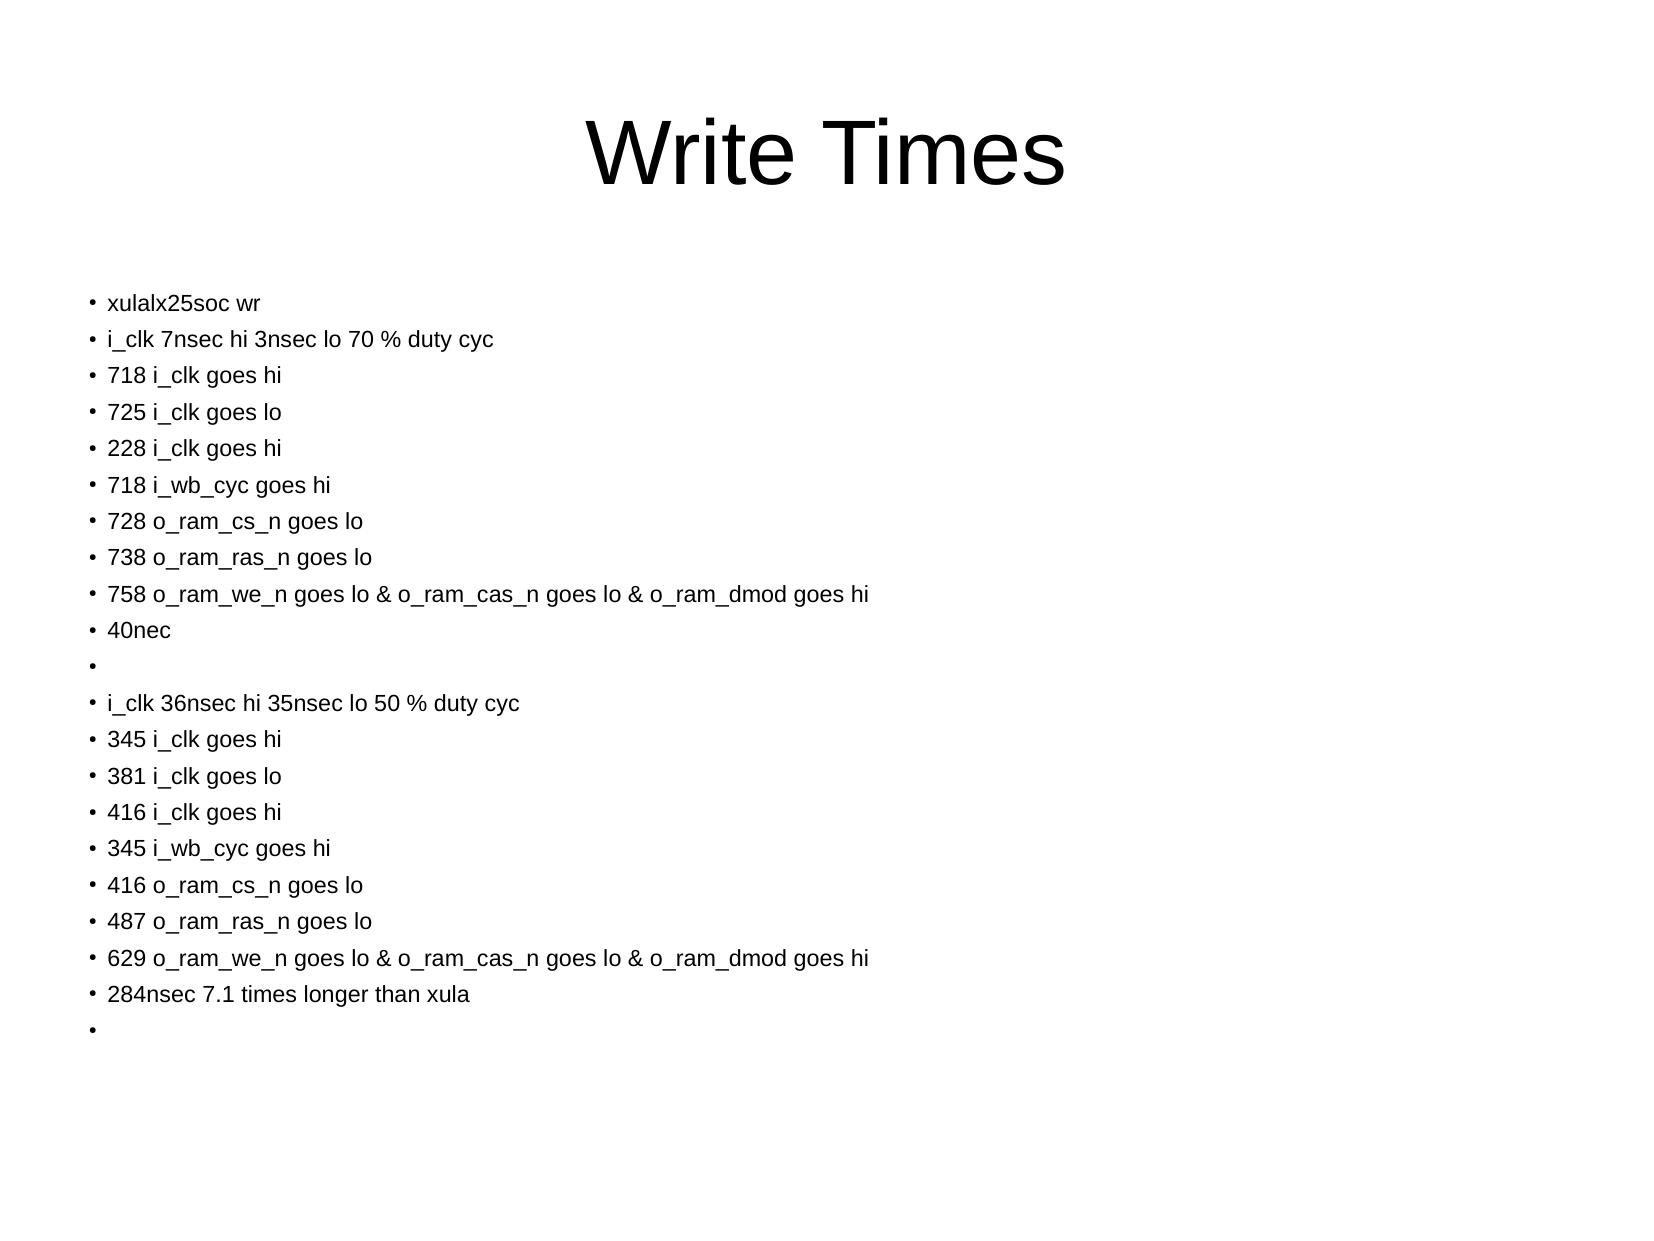

# Write Times
xulalx25soc wr
i_clk 7nsec hi 3nsec lo 70 % duty cyc
718 i_clk goes hi
725 i_clk goes lo
228 i_clk goes hi
718 i_wb_cyc goes hi
728 o_ram_cs_n goes lo
738 o_ram_ras_n goes lo
758 o_ram_we_n goes lo & o_ram_cas_n goes lo & o_ram_dmod goes hi
40nec
i_clk 36nsec hi 35nsec lo 50 % duty cyc
345 i_clk goes hi
381 i_clk goes lo
416 i_clk goes hi
345 i_wb_cyc goes hi
416 o_ram_cs_n goes lo
487 o_ram_ras_n goes lo
629 o_ram_we_n goes lo & o_ram_cas_n goes lo & o_ram_dmod goes hi
284nsec 7.1 times longer than xula